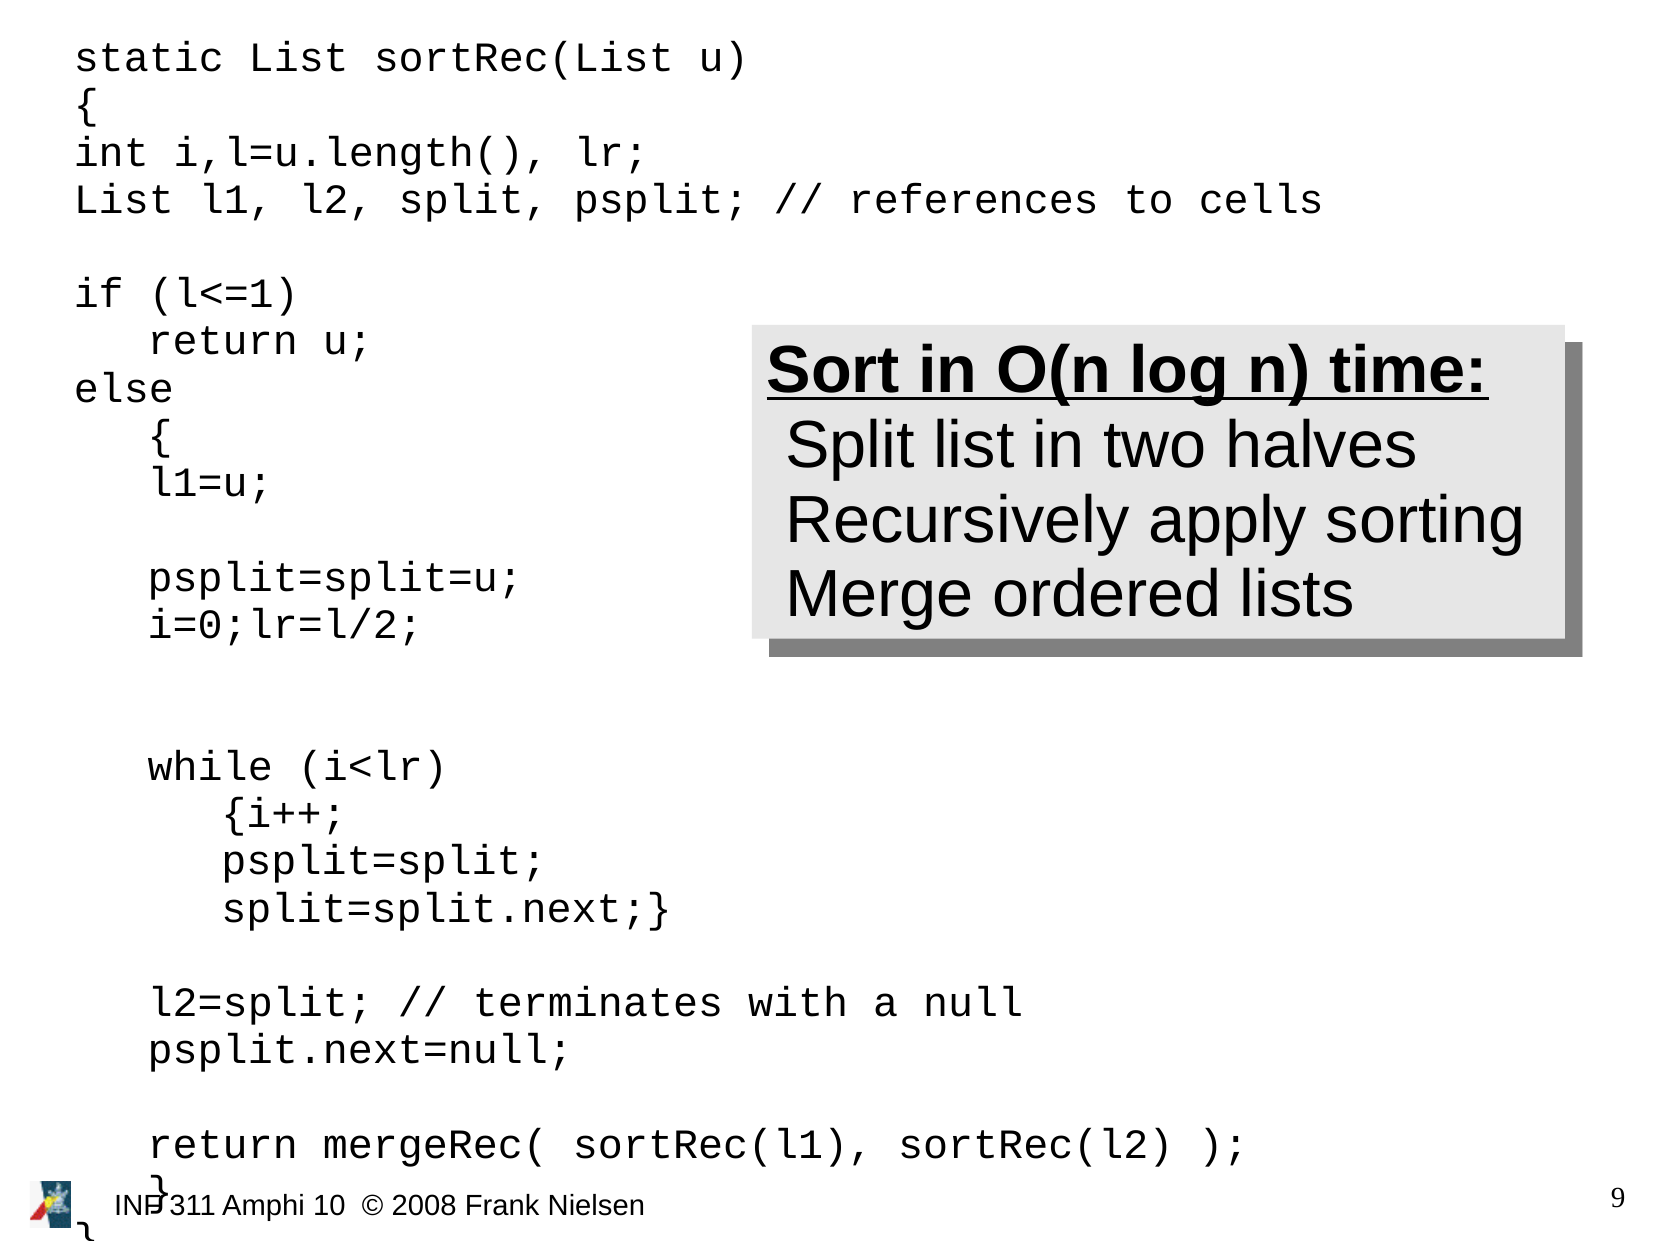

static List sortRec(List u)
{
int i,l=u.length(), lr;
List l1, l2, split, psplit; // references to cells
if (l<=1)
	return u;
else
	{
	l1=u;
	psplit=split=u;
	i=0;lr=l/2;
	while (i<lr)
		{i++;
		psplit=split;
		split=split.next;}
	l2=split; // terminates with a null
	psplit.next=null;
	return mergeRec( sortRec(l1), sortRec(l2) );
	}
}
Sort in O(n log n) time:
 Split list in two halves
 Recursively apply sorting
 Merge ordered lists